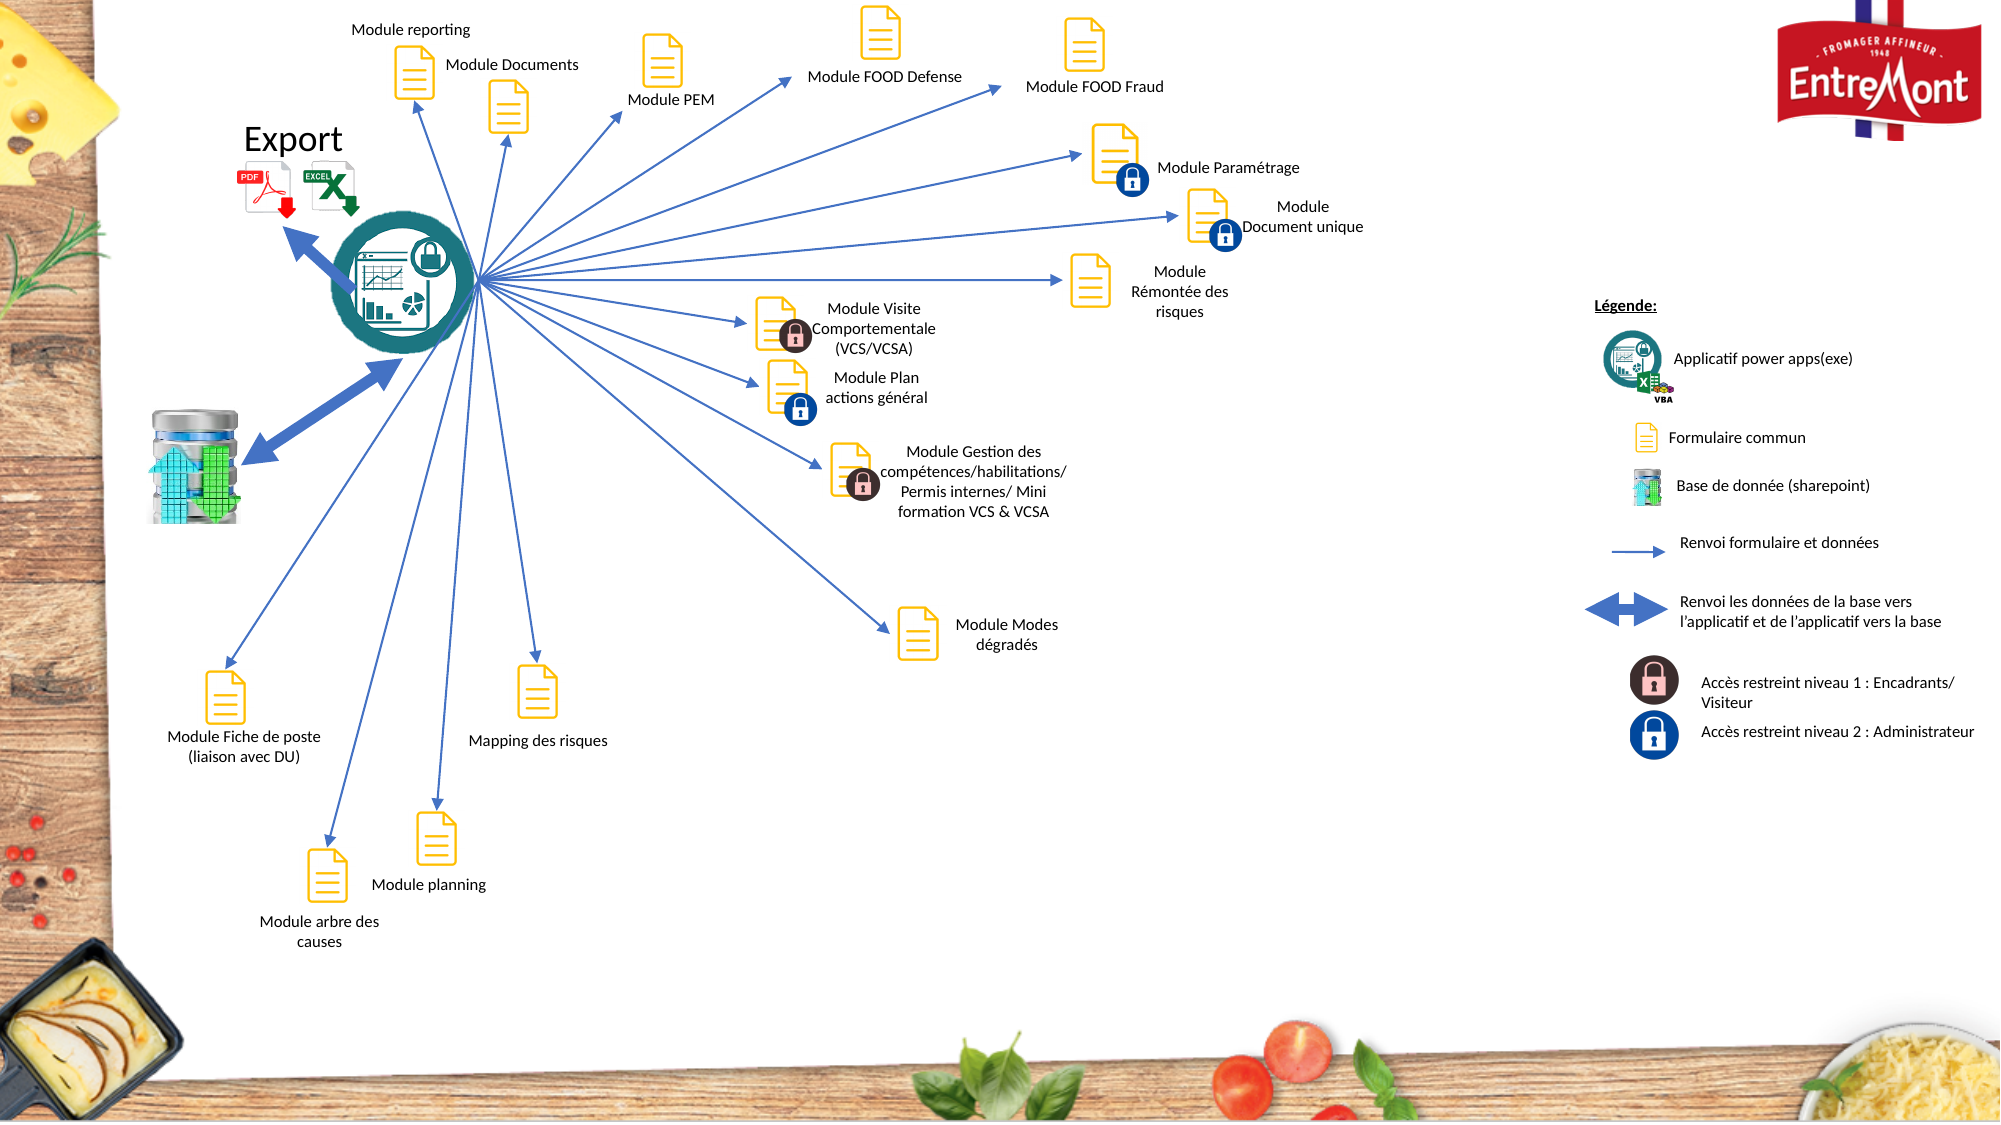

Module reporting
Module Documents
Module FOOD Defense
Module FOOD Fraud
Module PEM
Export
Module Paramétrage
Module Document unique
Module Rémontée des risques
Légende:
Applicatif power apps(exe)
Formulaire commun
Base de donnée (sharepoint)
Renvoi formulaire et données
Renvoi les données de la base vers l’applicatif et de l’applicatif vers la base
Accès restreint niveau 1 : Encadrants/ Visiteur
Accès restreint niveau 2 : Administrateur
Module Visite Comportementale (VCS/VCSA)
Module Plan actions général
Module Gestion des compétences/habilitations/ Permis internes/ Mini formation VCS & VCSA
Module Modes dégradés
Mapping des risques
Module Fiche de poste (liaison avec DU)
Module planning
Module arbre des causes